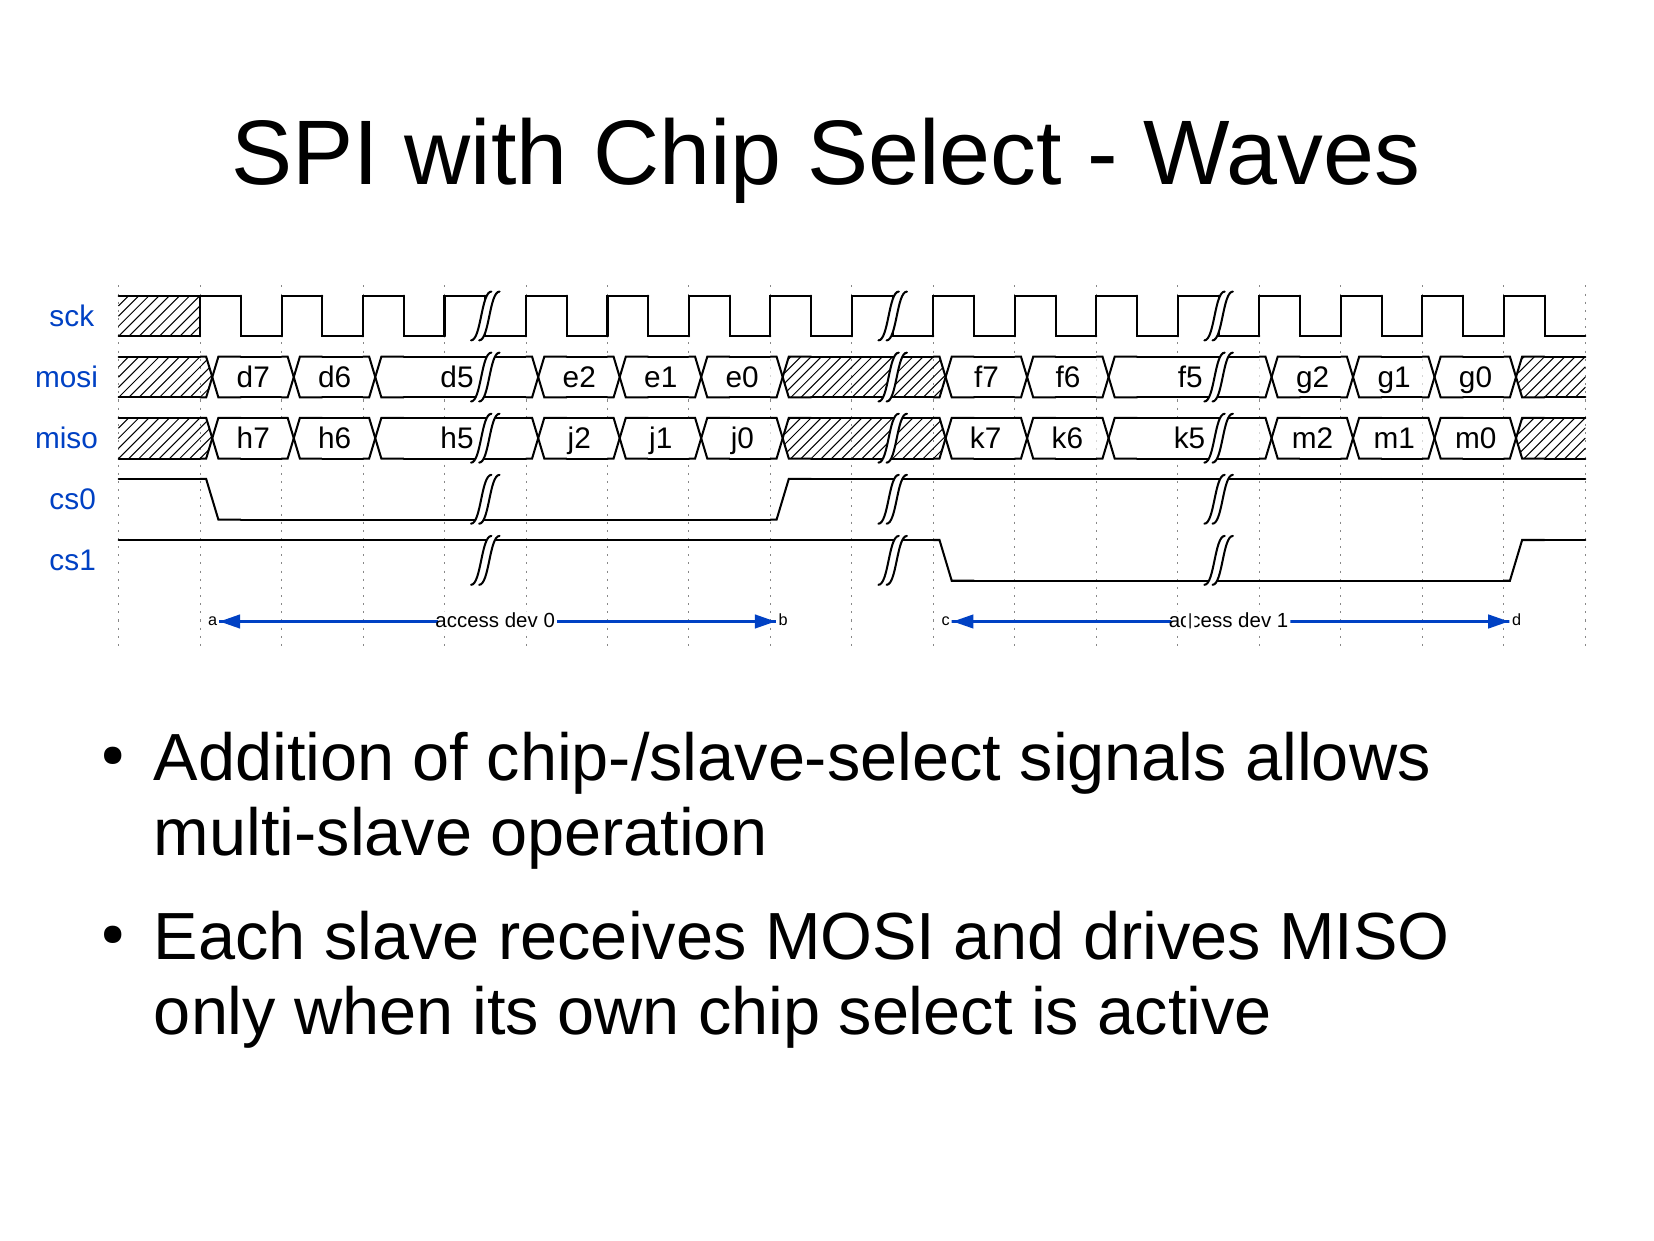

# SPI with Chip Select - Waves
Addition of chip-/slave-select signals allows
multi-slave operation
Each slave receives MOSI and drives MISO only when its own chip select is active